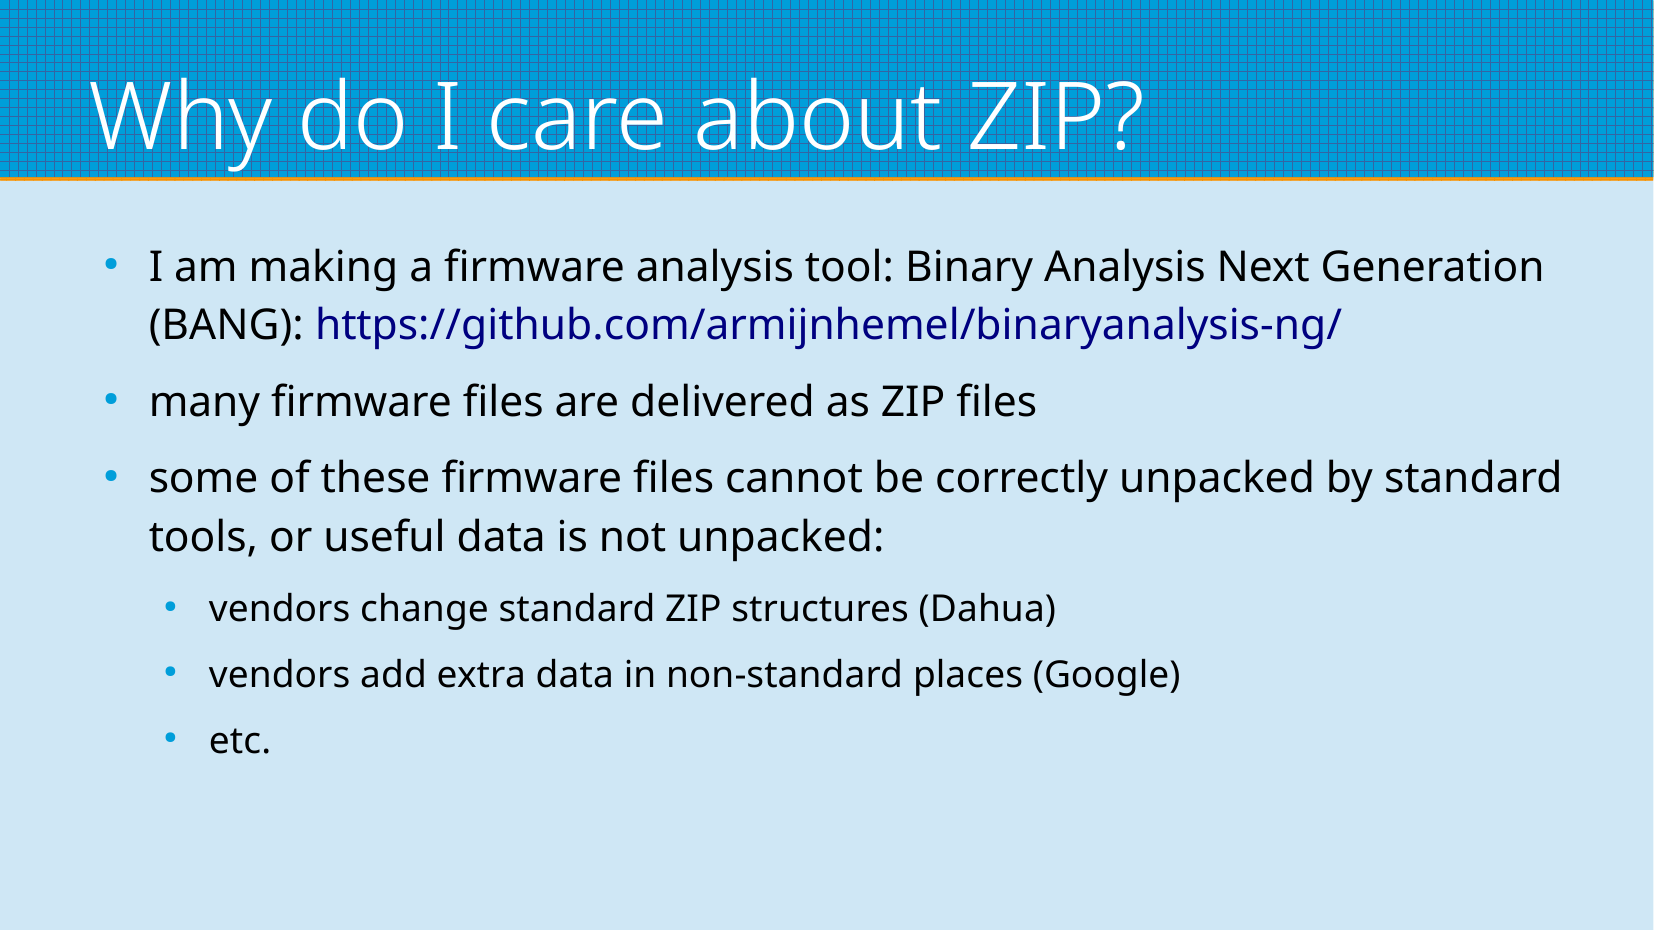

# Why do I care about ZIP?
I am making a firmware analysis tool: Binary Analysis Next Generation (BANG): https://github.com/armijnhemel/binaryanalysis-ng/
many firmware files are delivered as ZIP files
some of these firmware files cannot be correctly unpacked by standard tools, or useful data is not unpacked:
vendors change standard ZIP structures (Dahua)
vendors add extra data in non-standard places (Google)
etc.